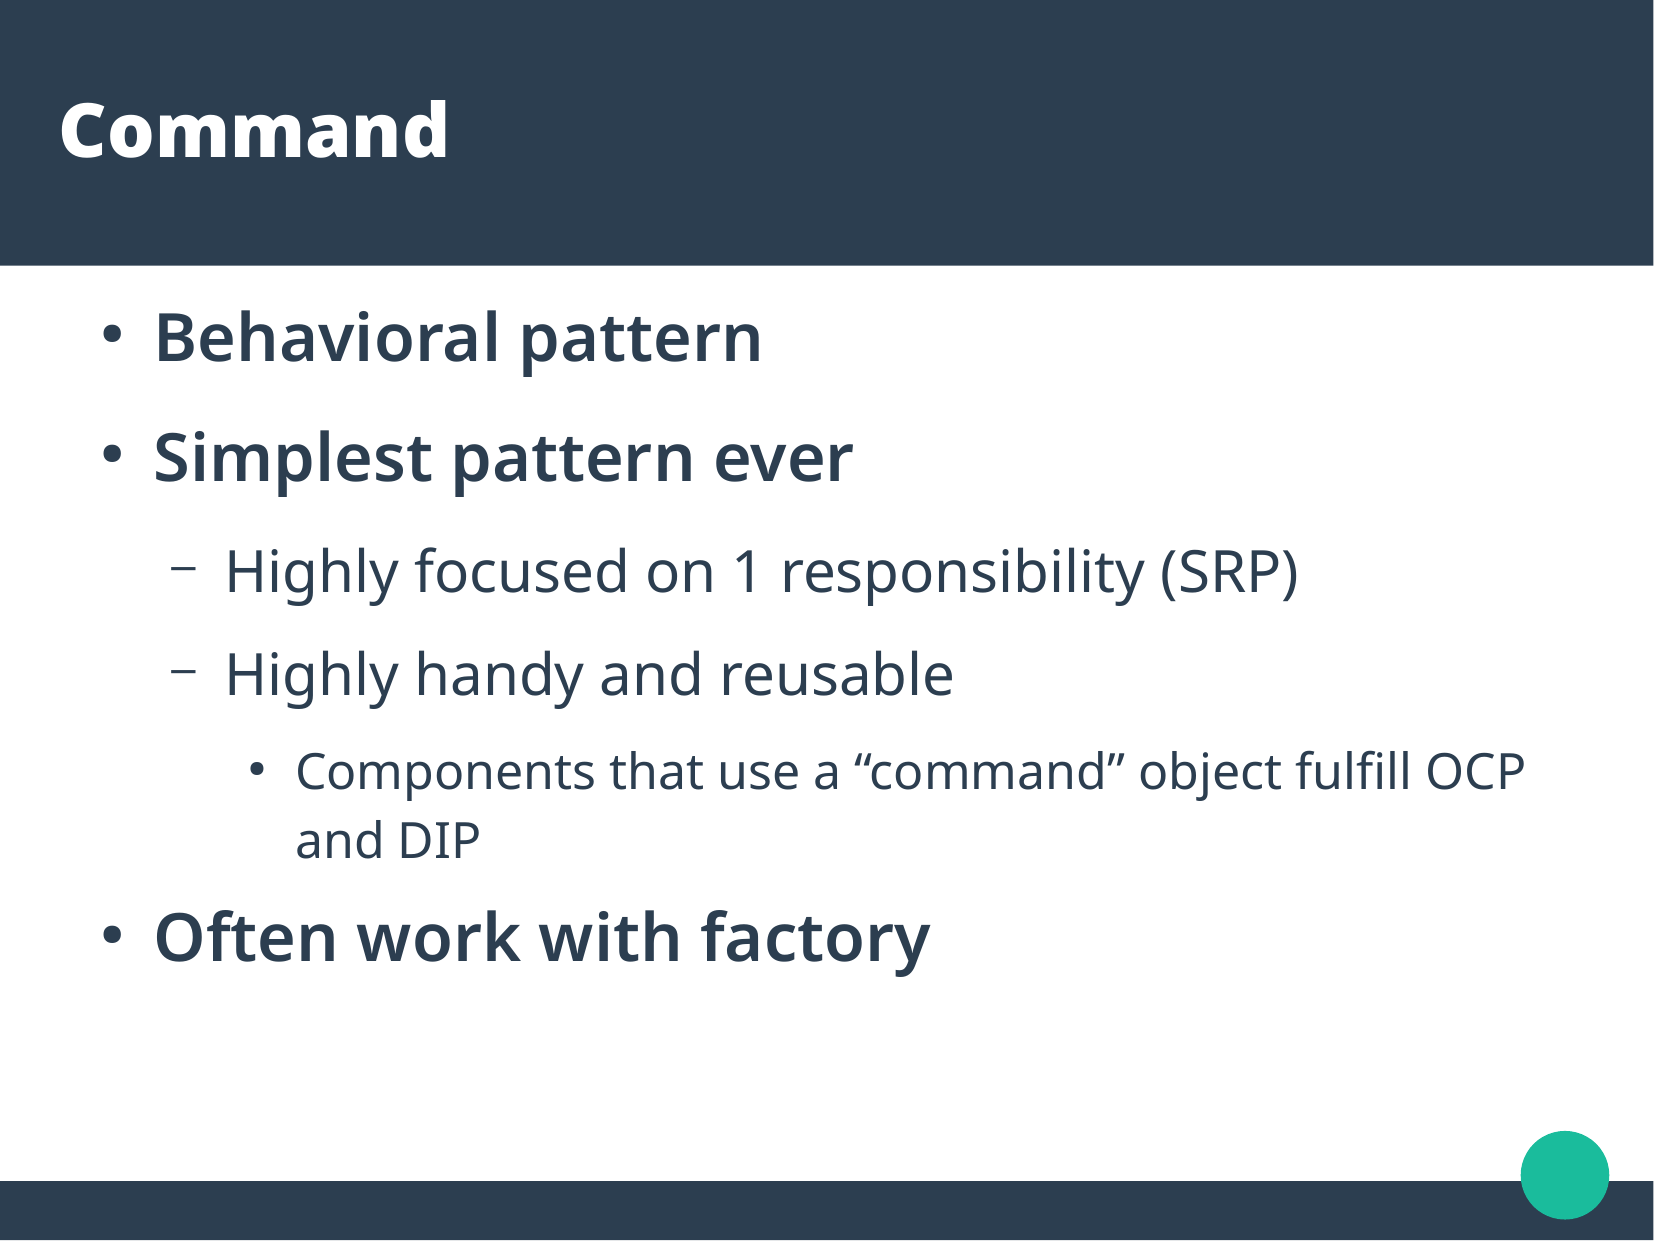

# Command
Behavioral pattern
Simplest pattern ever
Highly focused on 1 responsibility (SRP)
Highly handy and reusable
Components that use a “command” object fulfill OCP and DIP
Often work with factory